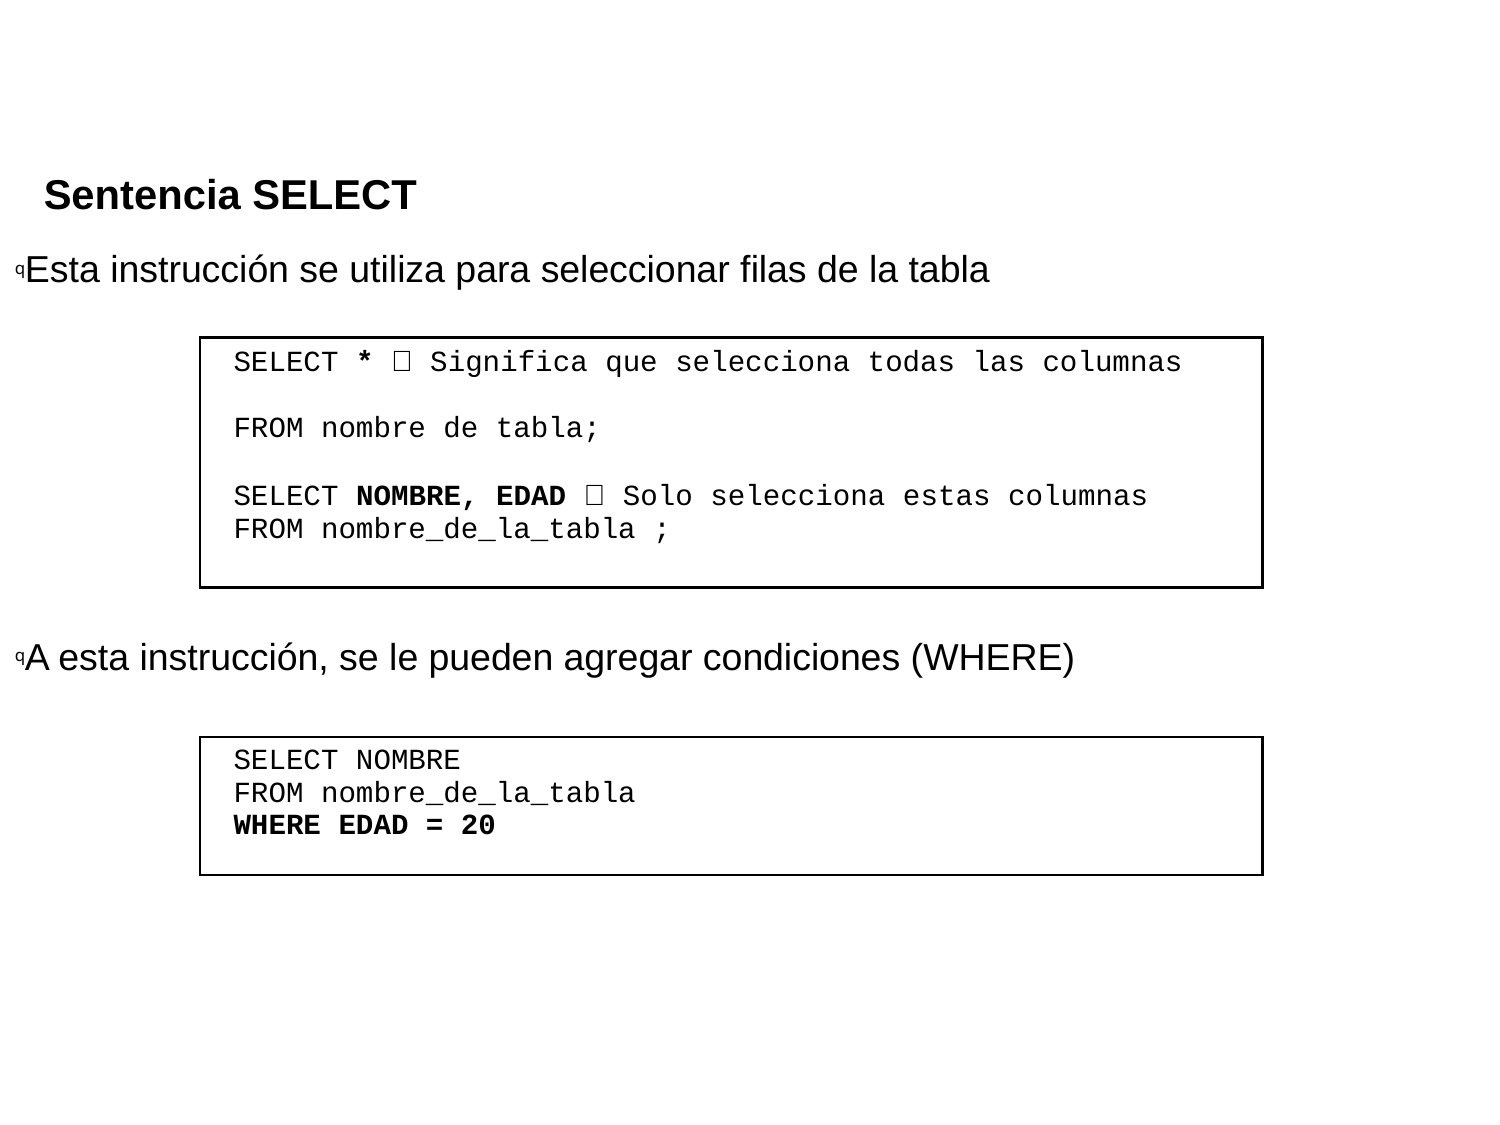

# Sentencia SELECT
Esta instrucción se utiliza para seleccionar filas de la tabla
A esta instrucción, se le pueden agregar condiciones (WHERE)
SELECT *  Significa que selecciona todas las columnas
FROM nombre de tabla;
SELECT NOMBRE, EDAD  Solo selecciona estas columnas
FROM nombre_de_la_tabla ;
SELECT NOMBRE
FROM nombre_de_la_tabla
WHERE EDAD = 20